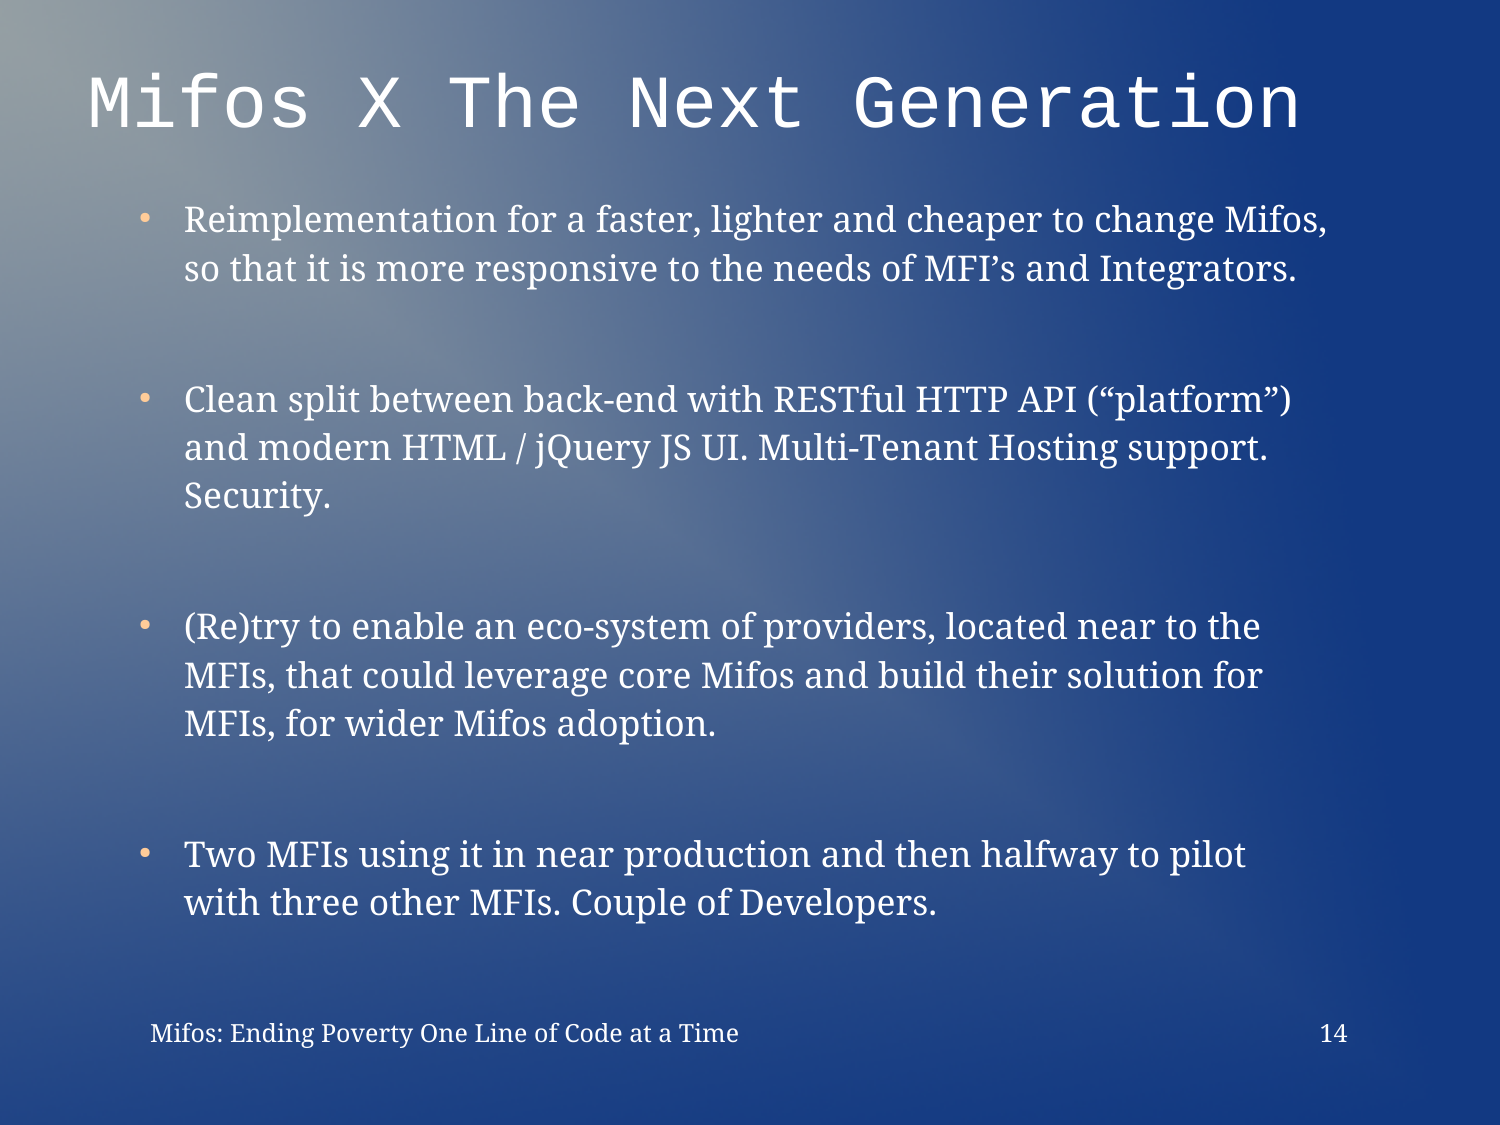

Mifos X The Next Generation
# Reimplementation for a faster, lighter and cheaper to change Mifos, so that it is more responsive to the needs of MFI’s and Integrators.
Clean split between back-end with RESTful HTTP API (“platform”) and modern HTML / jQuery JS UI. Multi-Tenant Hosting support. Security.
(Re)try to enable an eco-system of providers, located near to the MFIs, that could leverage core Mifos and build their solution for MFIs, for wider Mifos adoption.
Two MFIs using it in near production and then halfway to pilot with three other MFIs. Couple of Developers.
Mifos: Ending Poverty One Line of Code at a Time